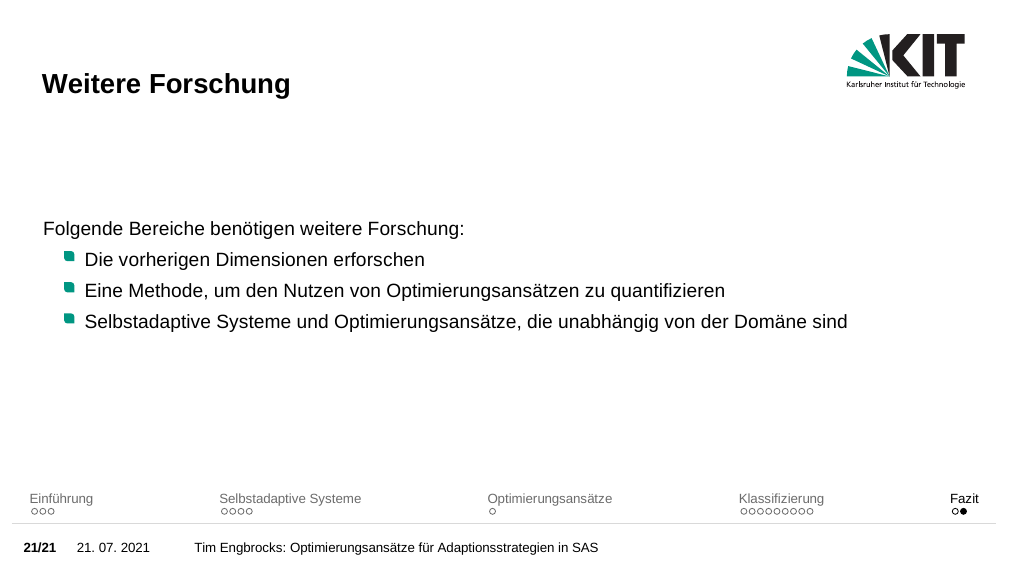

Weitere Forschung
Folgende Bereiche benötigen weitere Forschung:
Die vorherigen Dimensionen erforschen
Eine Methode, um den Nutzen von Optimierungsansätzen zu quantifizieren
Selbstadaptive Systeme und Optimierungsansätze, die unabhängig von der Domäne sind
Einführung
Selbstadaptive Systeme
Optimierungsansätze
Klassifizierung
Fazit
21/21
21. 07. 2021
Tim Engbrocks: Optimierungsansätze für Adaptionsstrategien in SAS